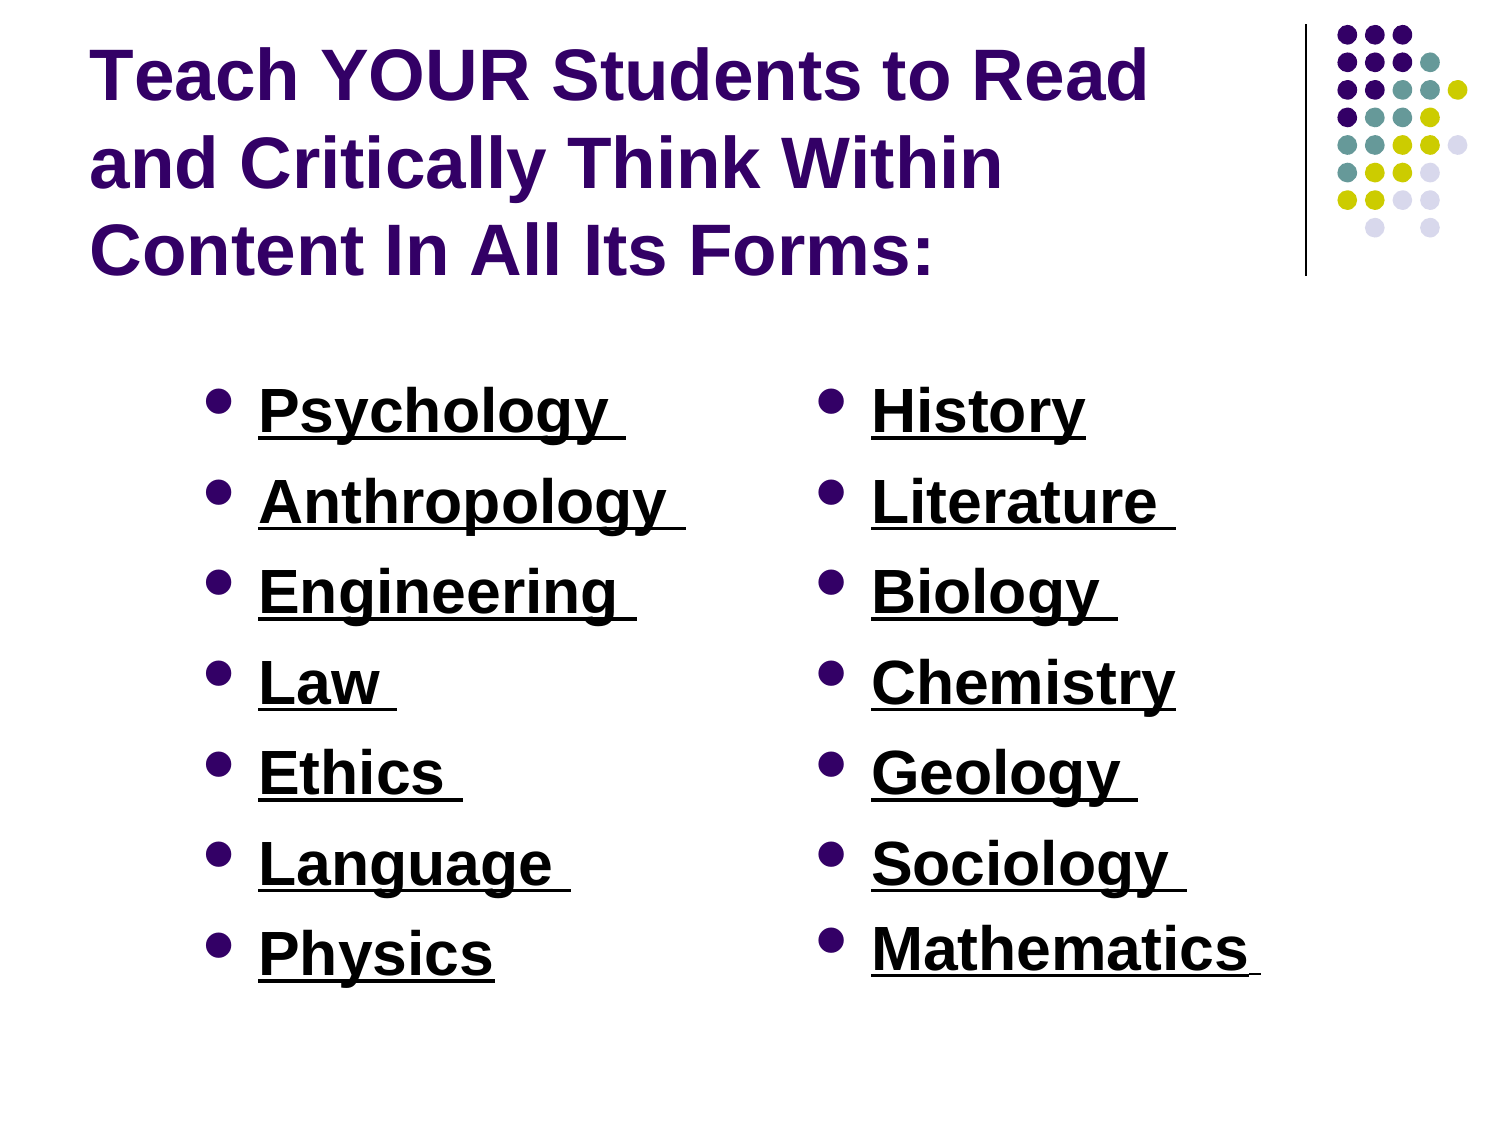

# Teach YOUR Students to Read and Critically Think Within Content In All Its Forms:
Psychology
Anthropology
Engineering
Law
Ethics
Language
Physics
History
Literature
Biology
Chemistry
Geology
Sociology
Mathematics